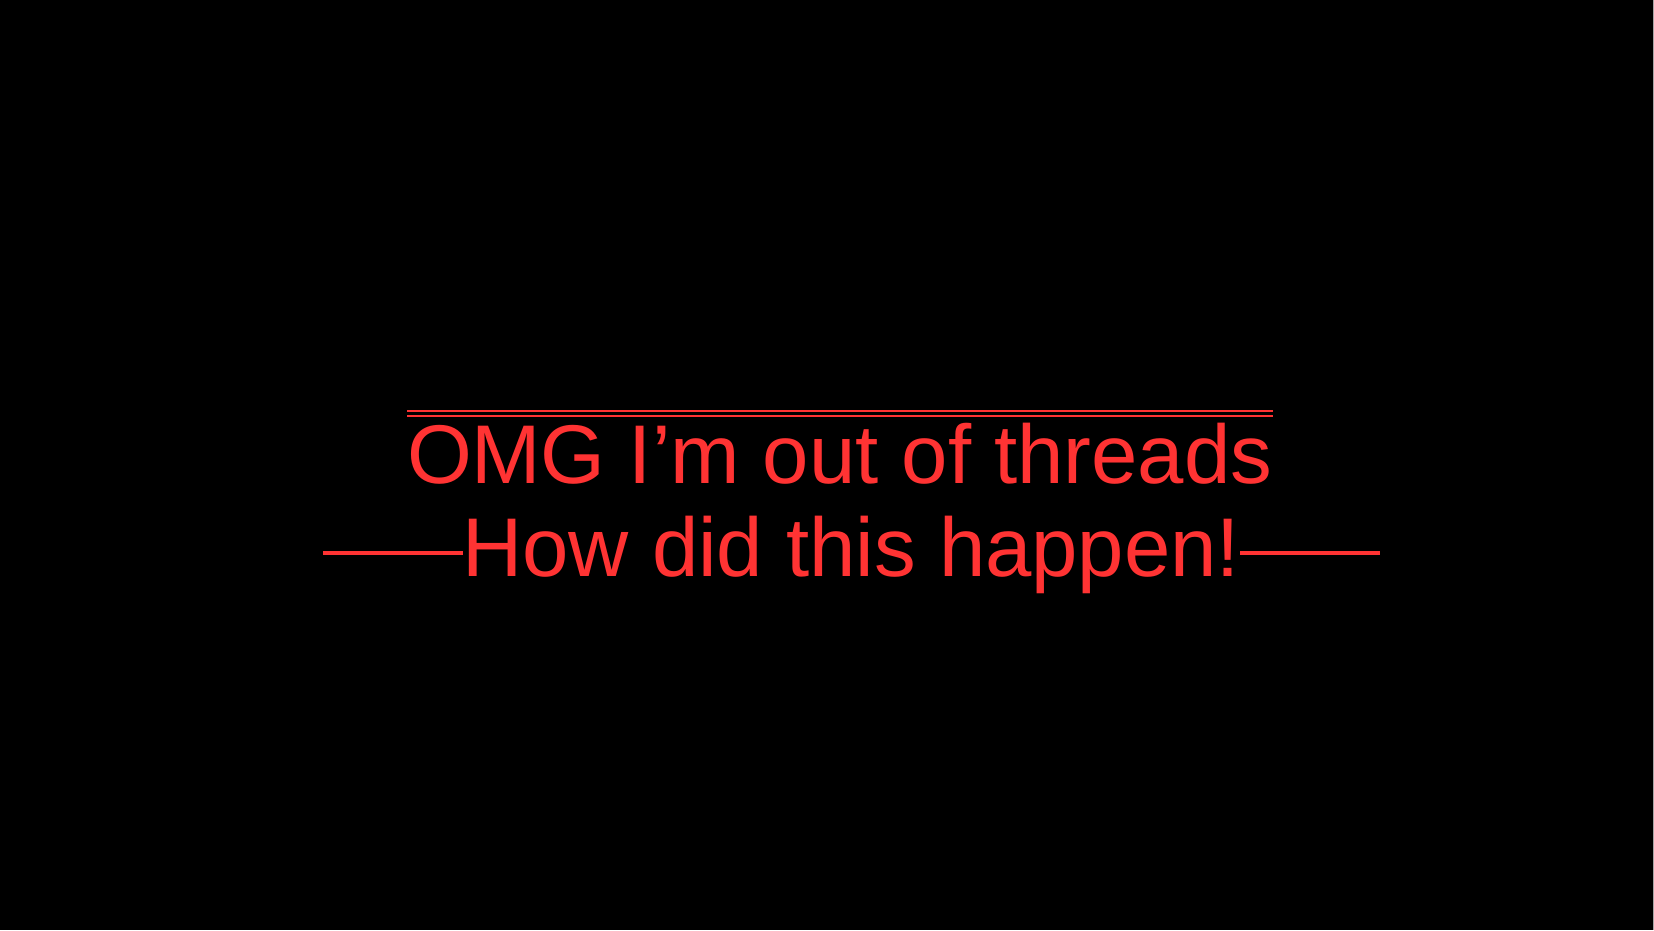

OMG I’m out of threads
 How did this happen!